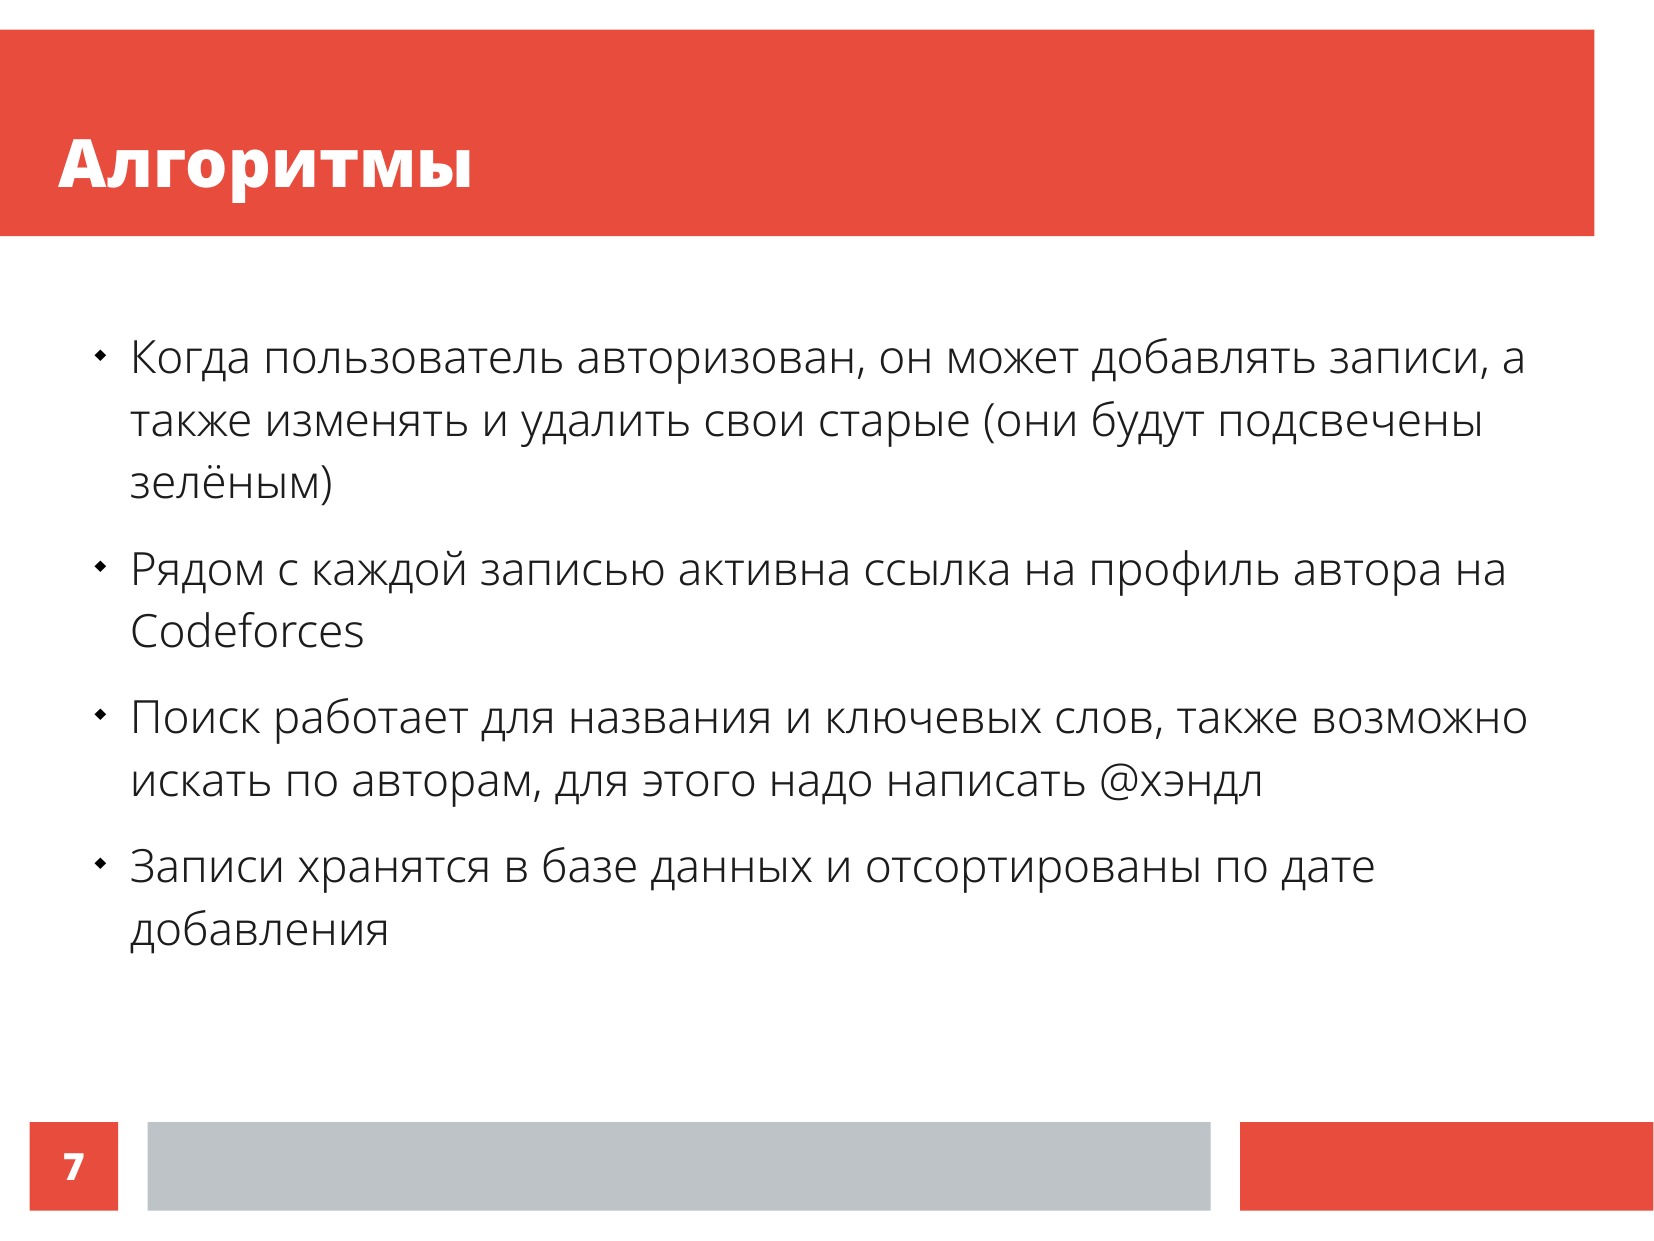

# Алгоритмы
Когда пользователь авторизован, он может добавлять записи, а также изменять и удалить свои старые (они будут подсвечены зелёным)
Рядом с каждой записью активна ссылка на профиль автора на Codeforces
Поиск работает для названия и ключевых слов, также возможно искать по авторам, для этого надо написать @хэндл
Записи хранятся в базе данных и отсортированы по дате добавления
7